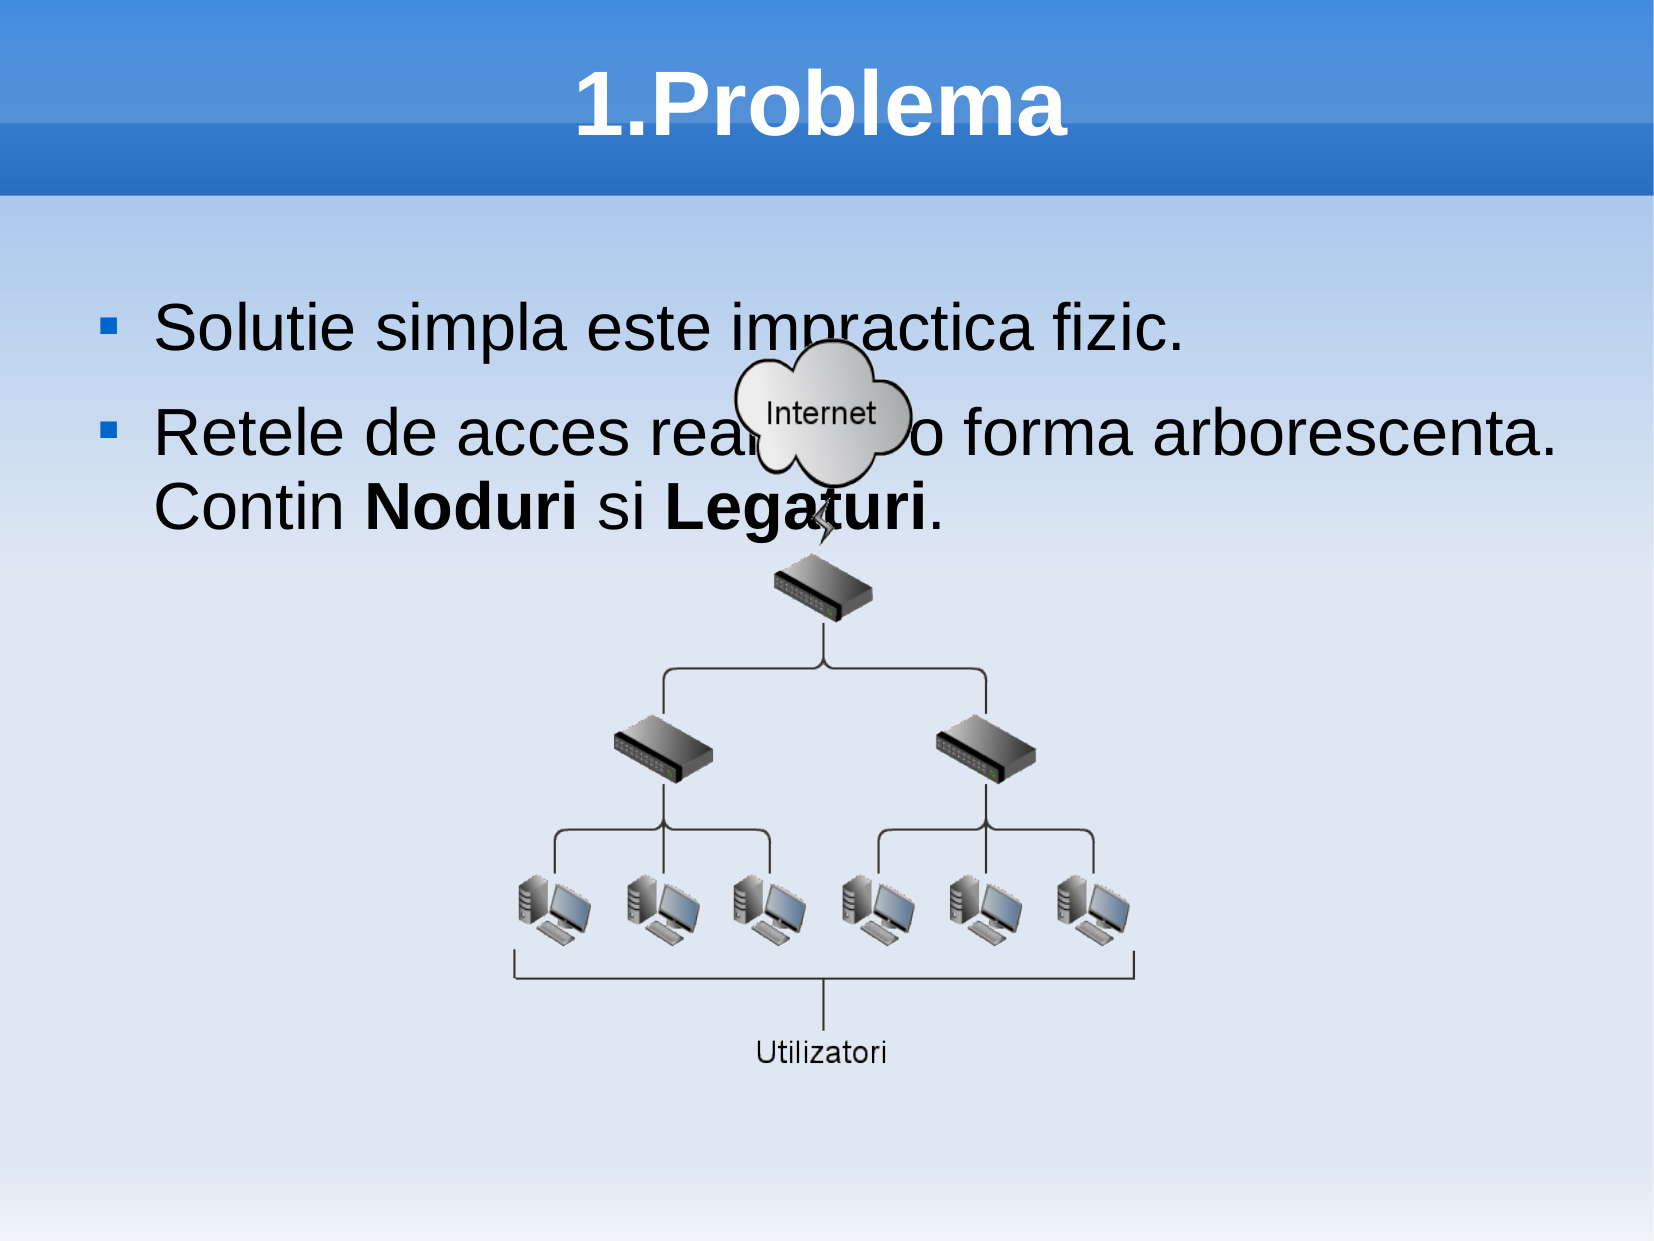

# 1.Problema
Solutie simpla este impractica fizic.
Retele de acces reale au o forma arborescenta. Contin Noduri si Legaturi.